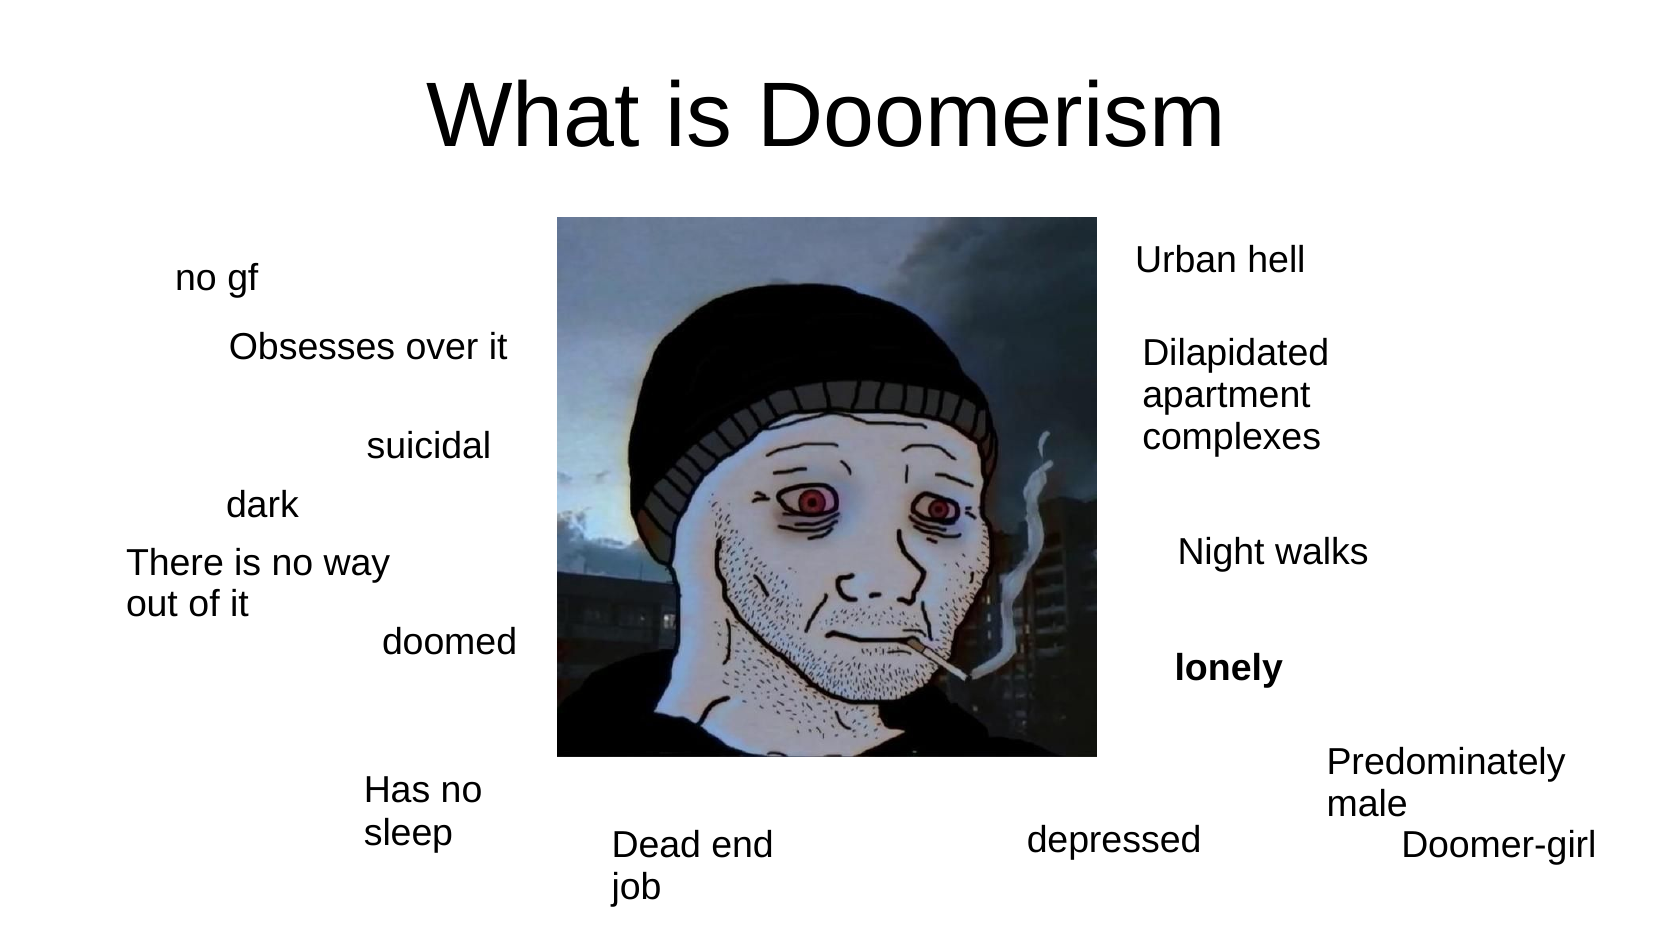

# What is Doomerism
Urban hell
no gf
Obsesses over it
Dilapidated apartment complexes
suicidal
dark
Night walks
There is no way out of it
doomed
lonely
Predominately male
Has no sleep
depressed
Dead end job
Doomer-girl